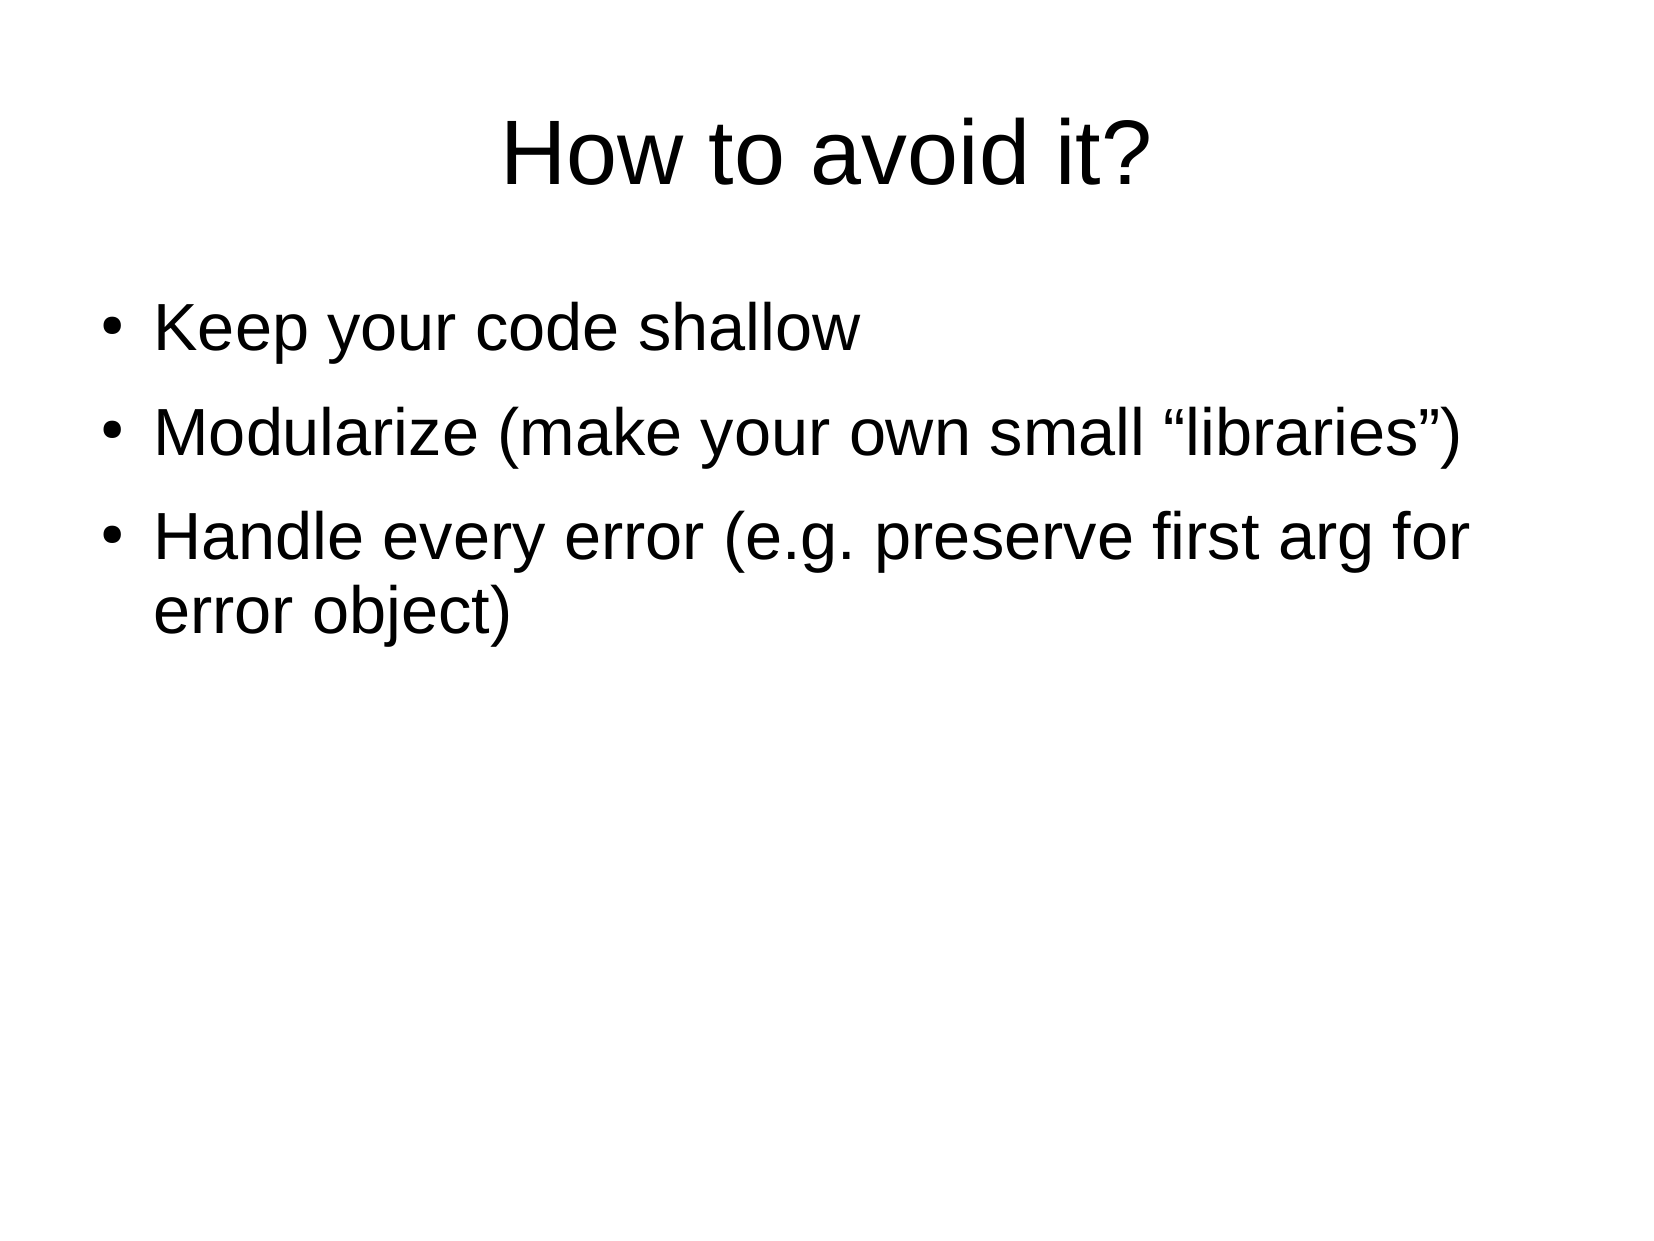

# How to avoid it?
Keep your code shallow
Modularize (make your own small “libraries”)
Handle every error (e.g. preserve first arg for error object)